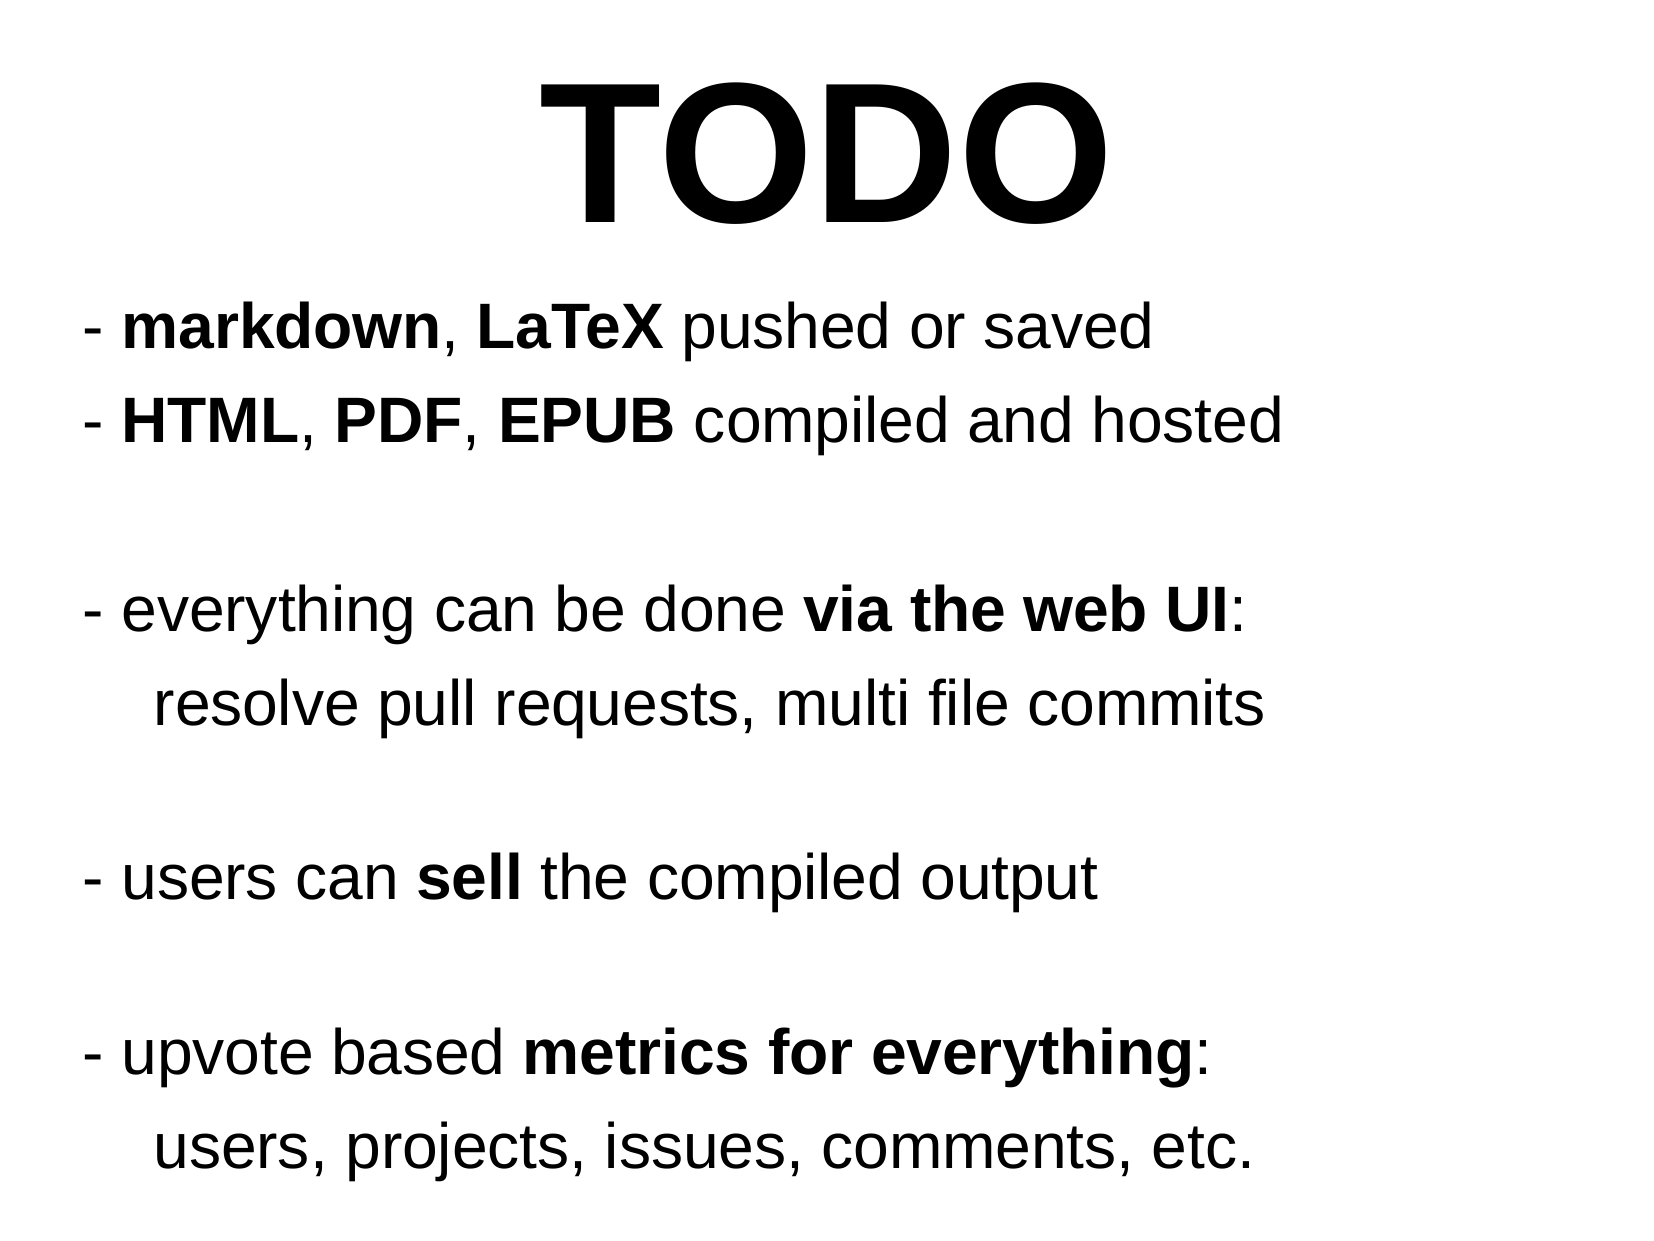

# TODO
- markdown, LaTeX pushed or saved
- HTML, PDF, EPUB compiled and hosted
- everything can be done via the web UI:
 resolve pull requests, multi file commits
- users can sell the compiled output
- upvote based metrics for everything:
 users, projects, issues, comments, etc.